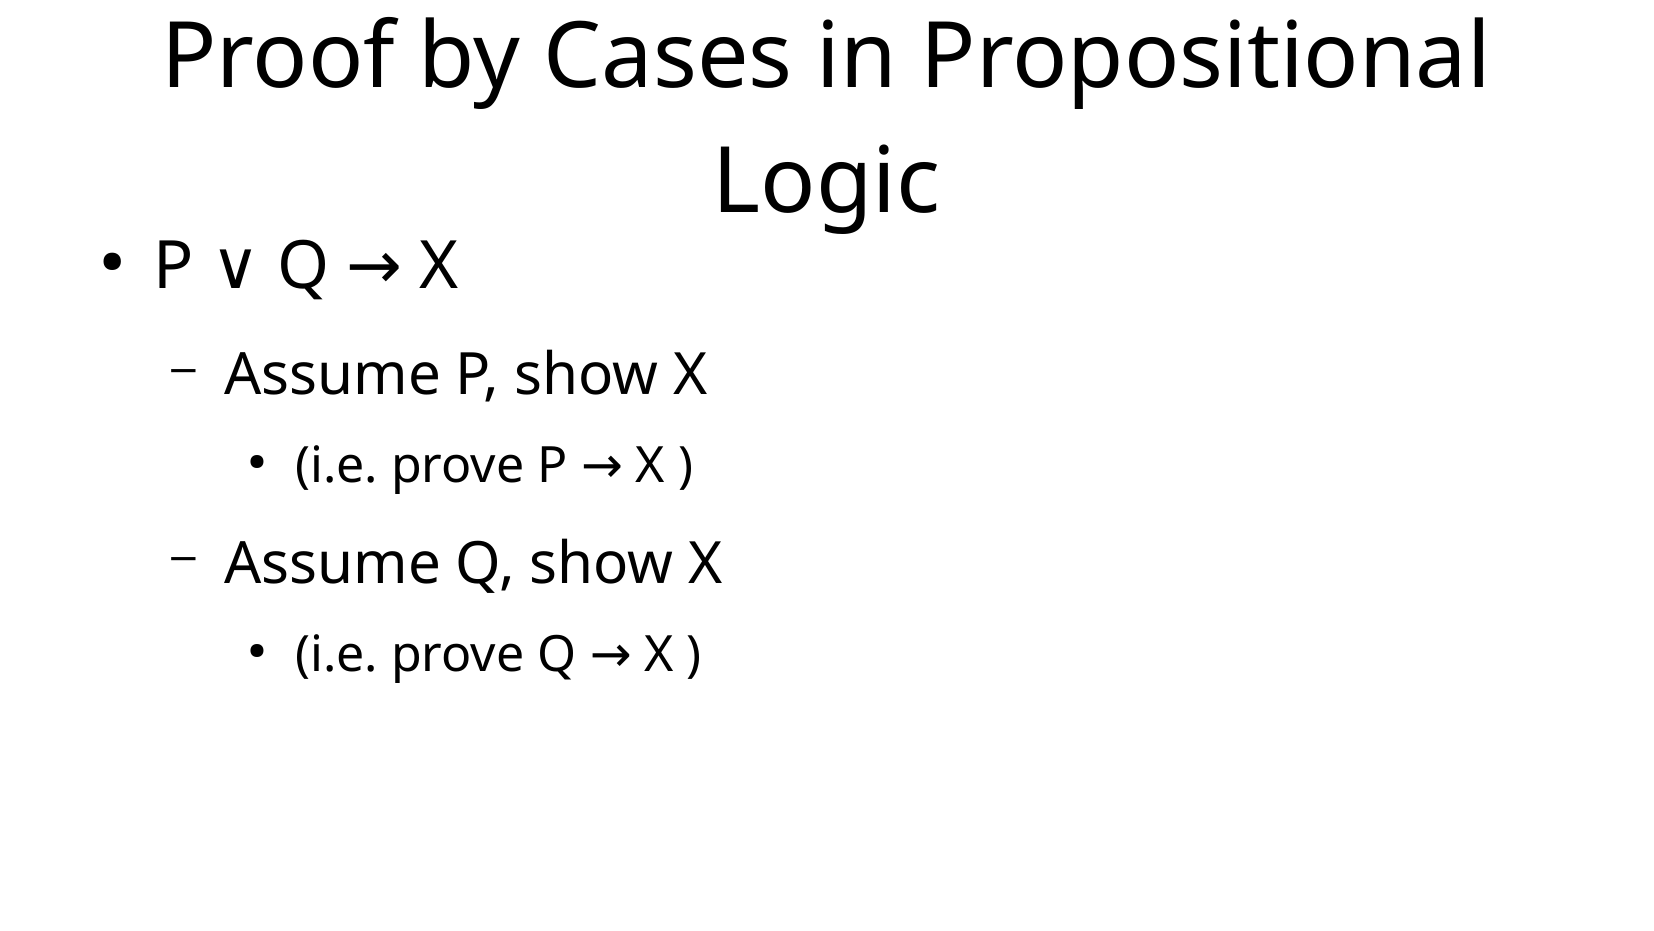

# Proof by Cases in Propositional Logic
P ∨ Q → X
Assume P, show X
(i.e. prove P → X )
Assume Q, show X
(i.e. prove Q → X )